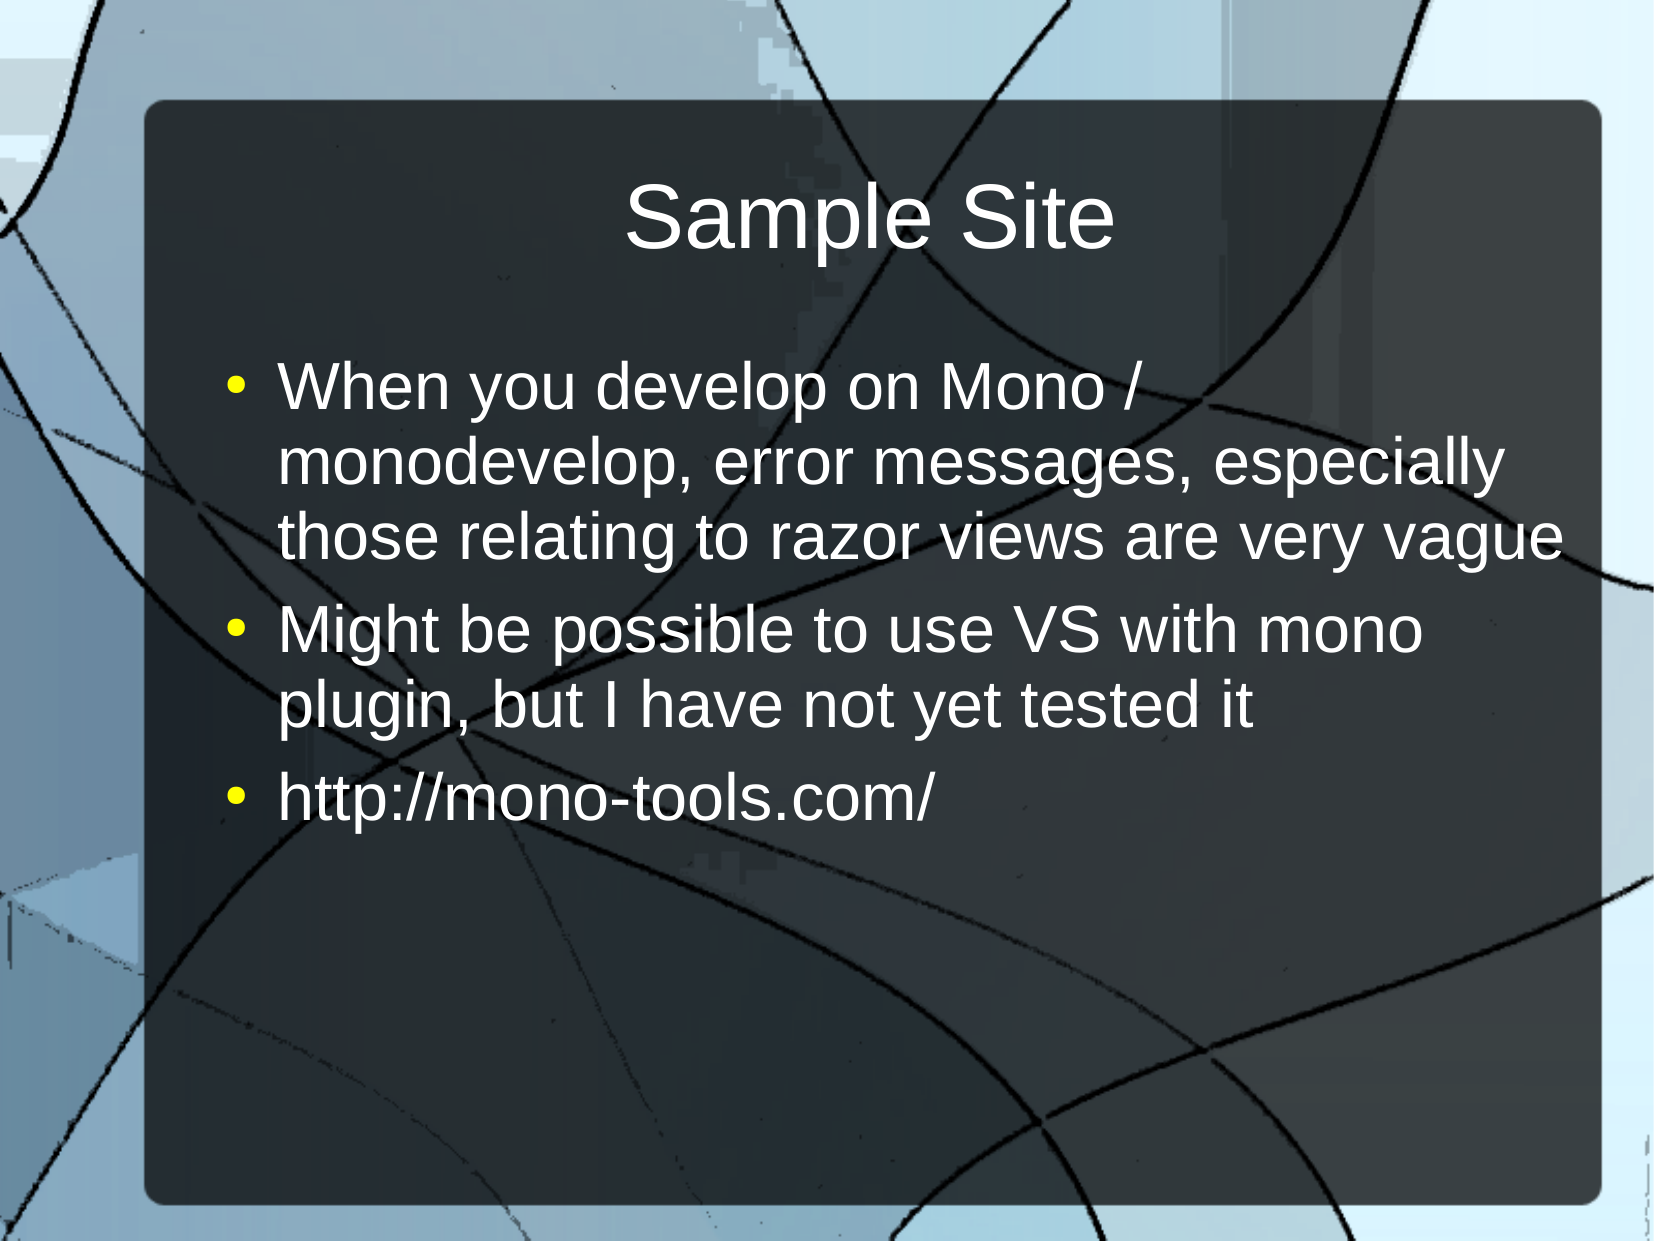

# Sample Site
When you develop on Mono / monodevelop, error messages, especially those relating to razor views are very vague
Might be possible to use VS with mono plugin, but I have not yet tested it
http://mono-tools.com/